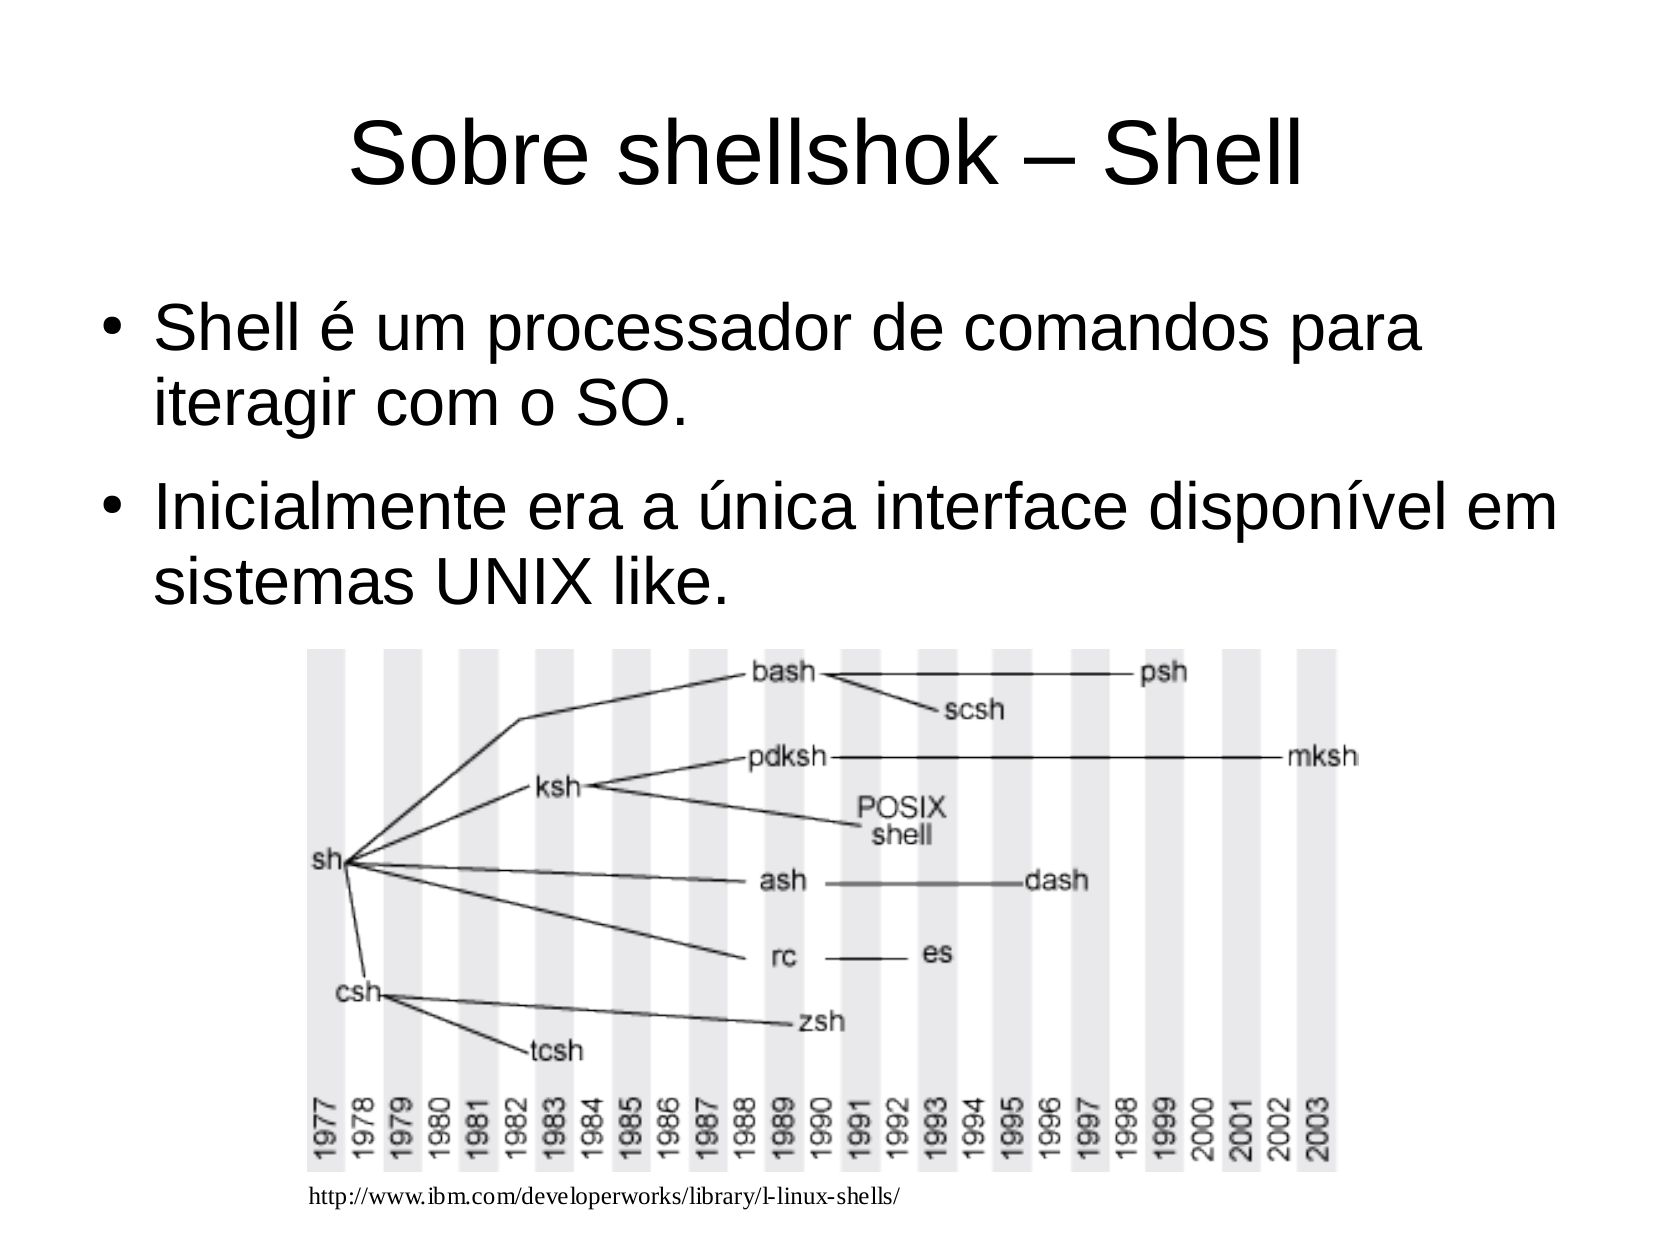

# Sobre shellshok – Shell
Shell é um processador de comandos para iteragir com o SO.
Inicialmente era a única interface disponível em sistemas UNIX like.